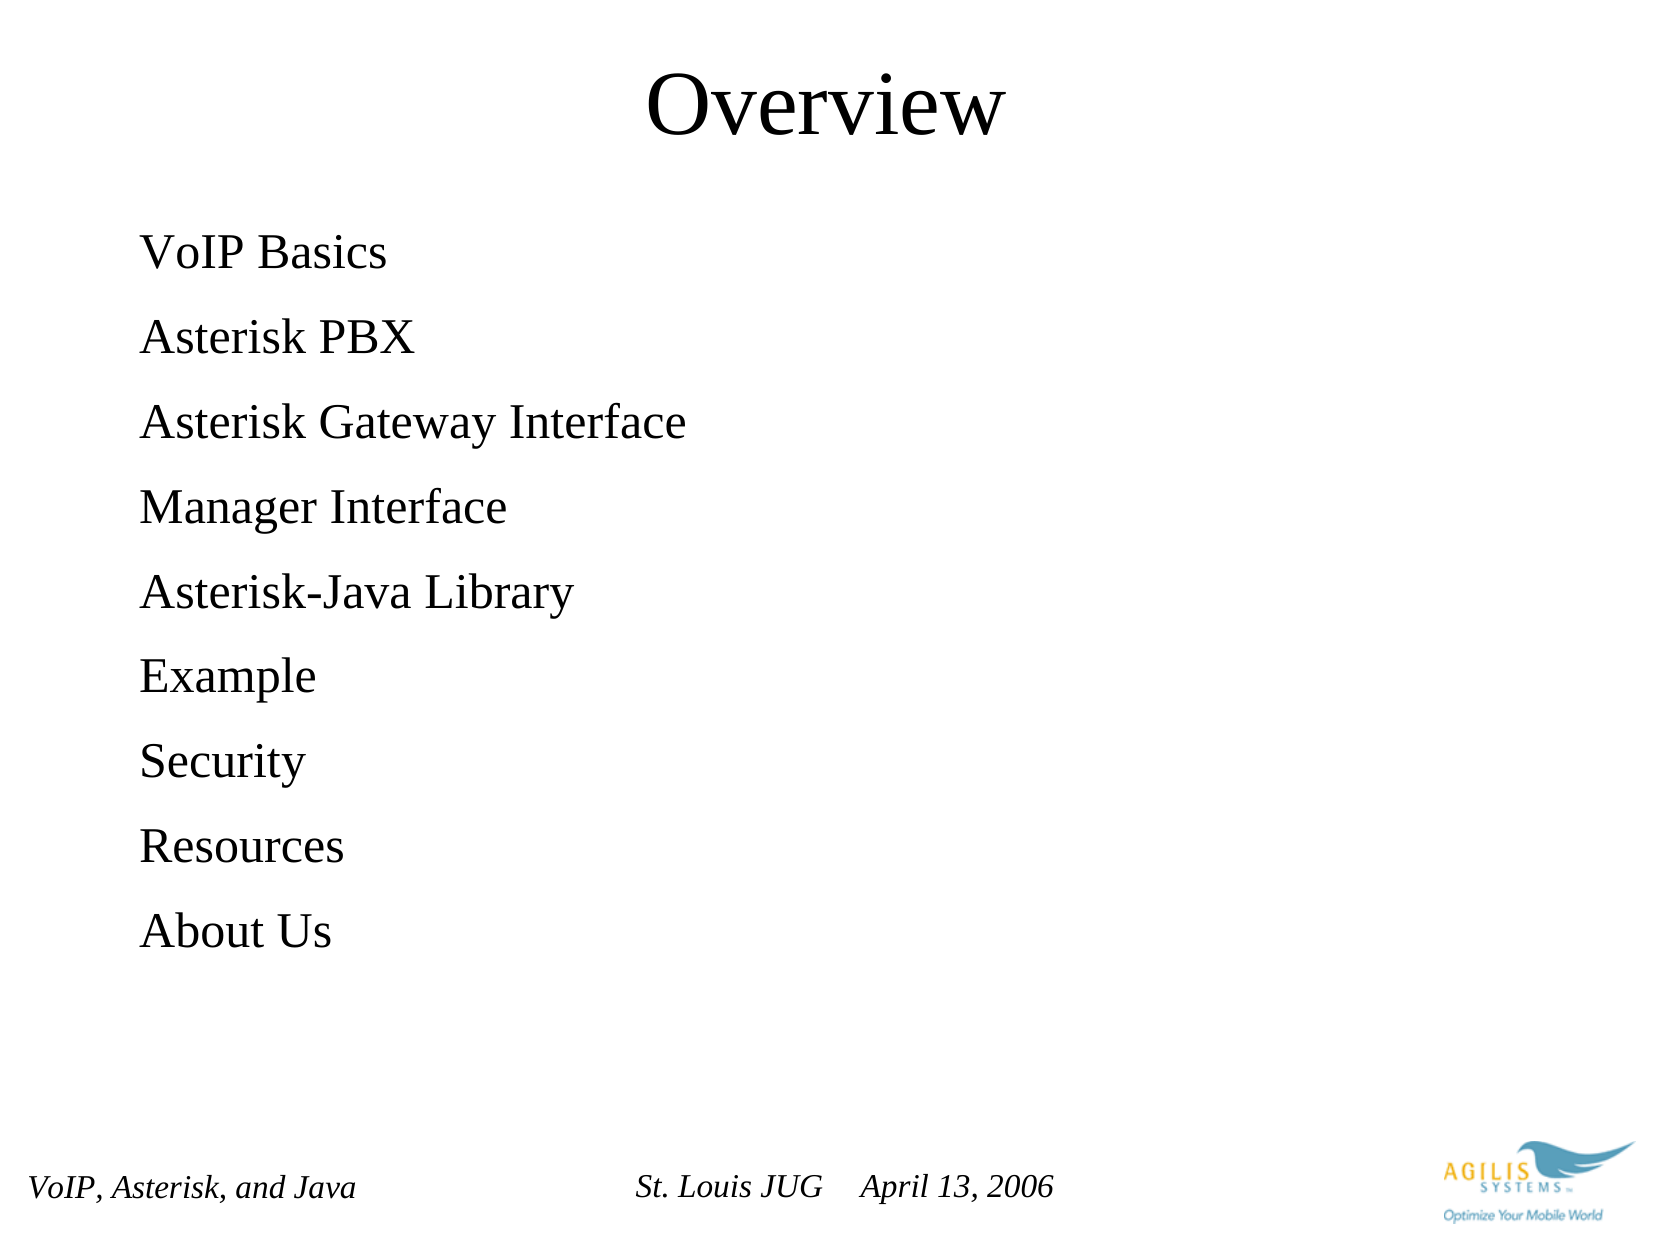

# Overview
VoIP Basics
Asterisk PBX
Asterisk Gateway Interface
Manager Interface
Asterisk-Java Library
Example
Security
Resources
About Us